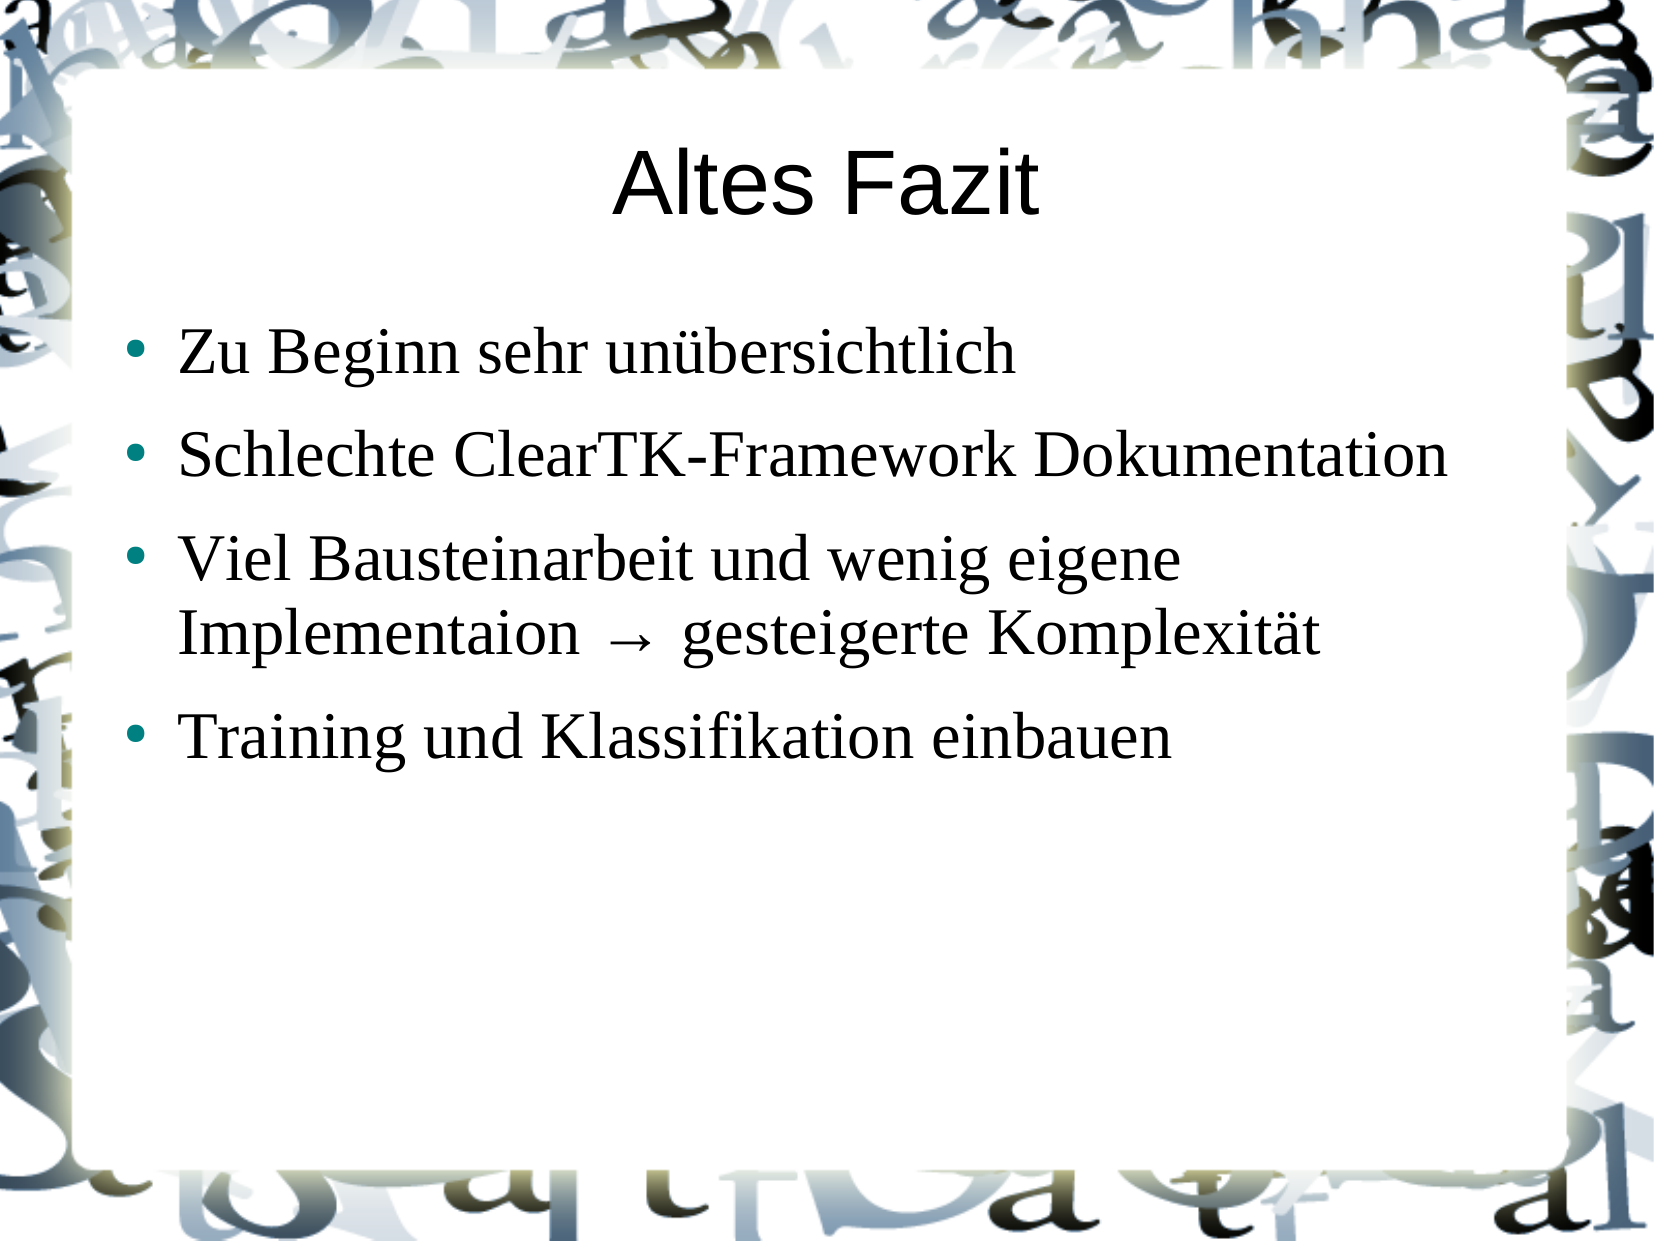

# Altes Fazit
Zu Beginn sehr unübersichtlich
Schlechte ClearTK-Framework Dokumentation
Viel Bausteinarbeit und wenig eigene Implementaion → gesteigerte Komplexität
Training und Klassifikation einbauen